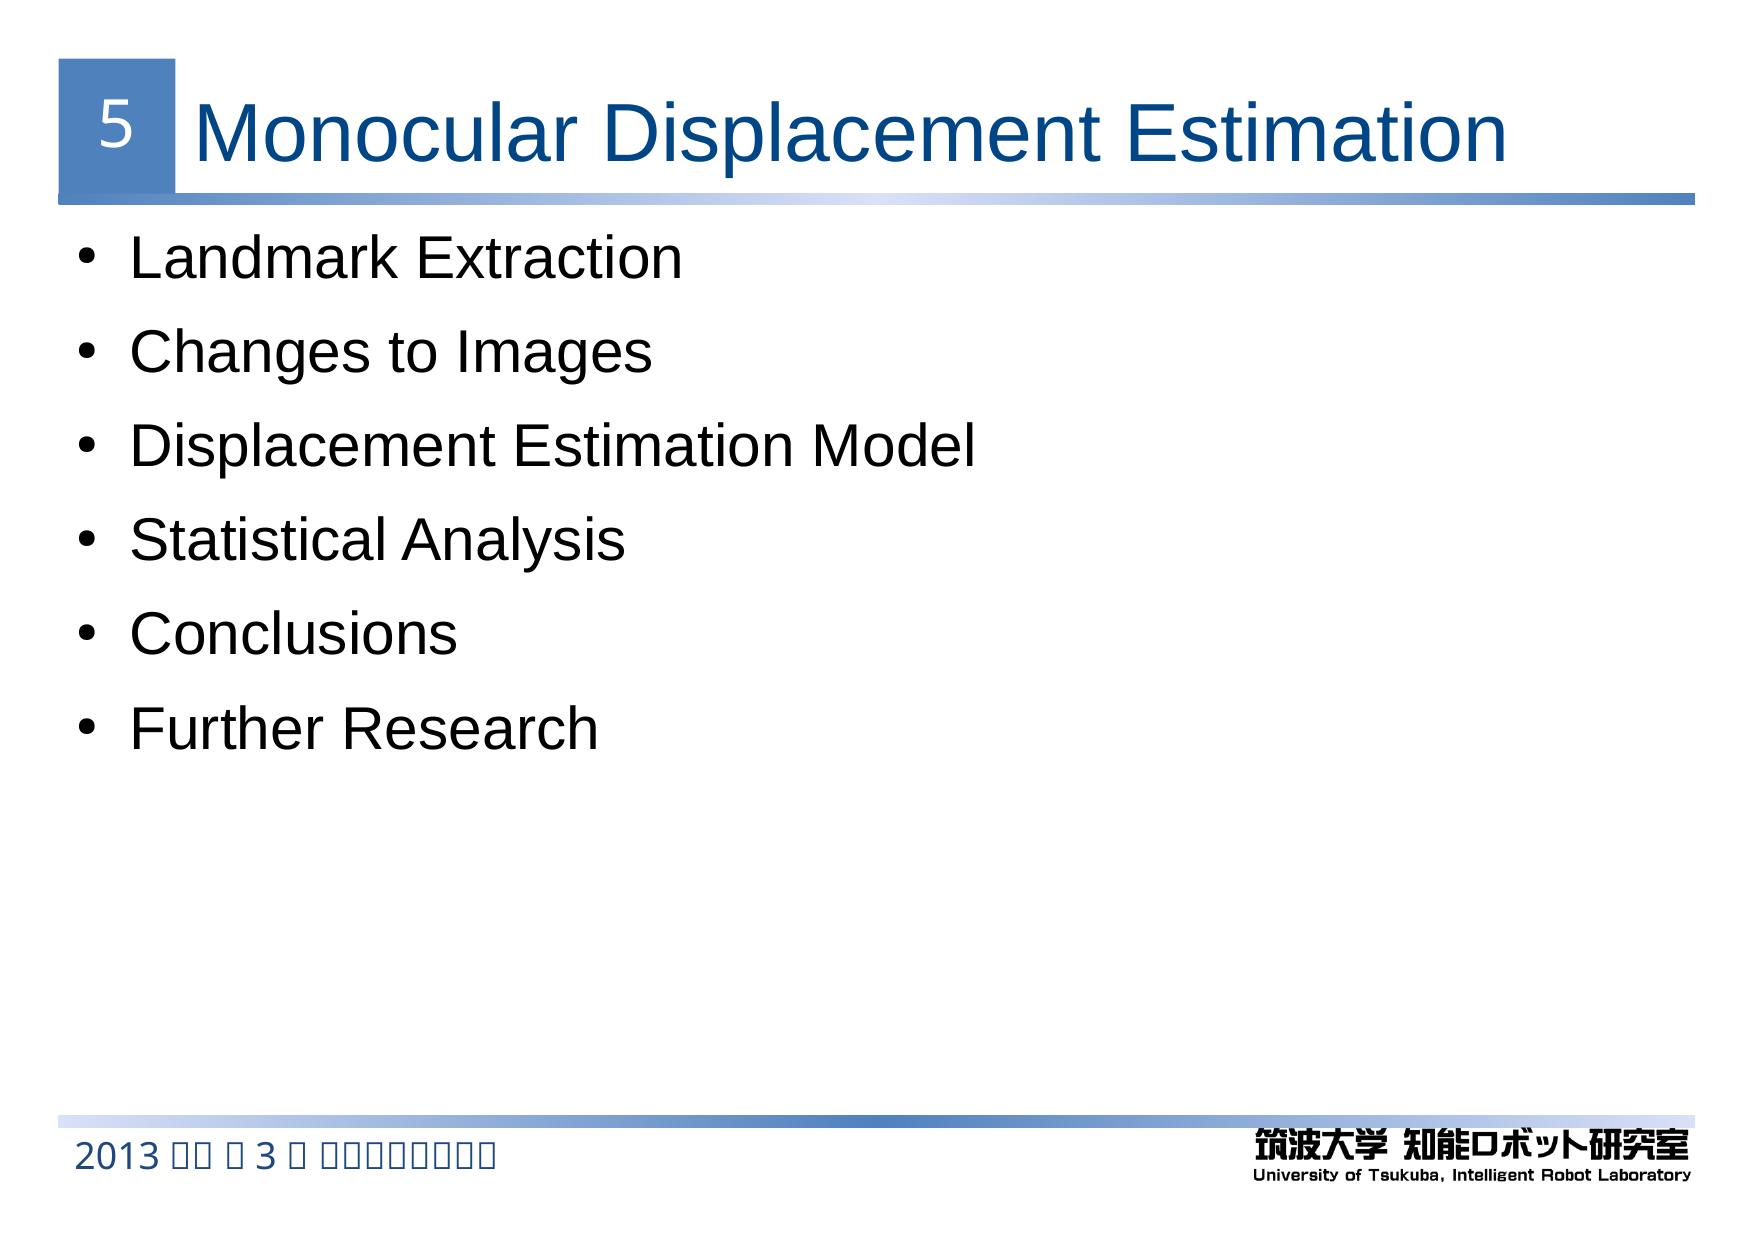

# Monocular Displacement Estimation
Landmark Extraction
Changes to Images
Displacement Estimation Model
Statistical Analysis
Conclusions
Further Research